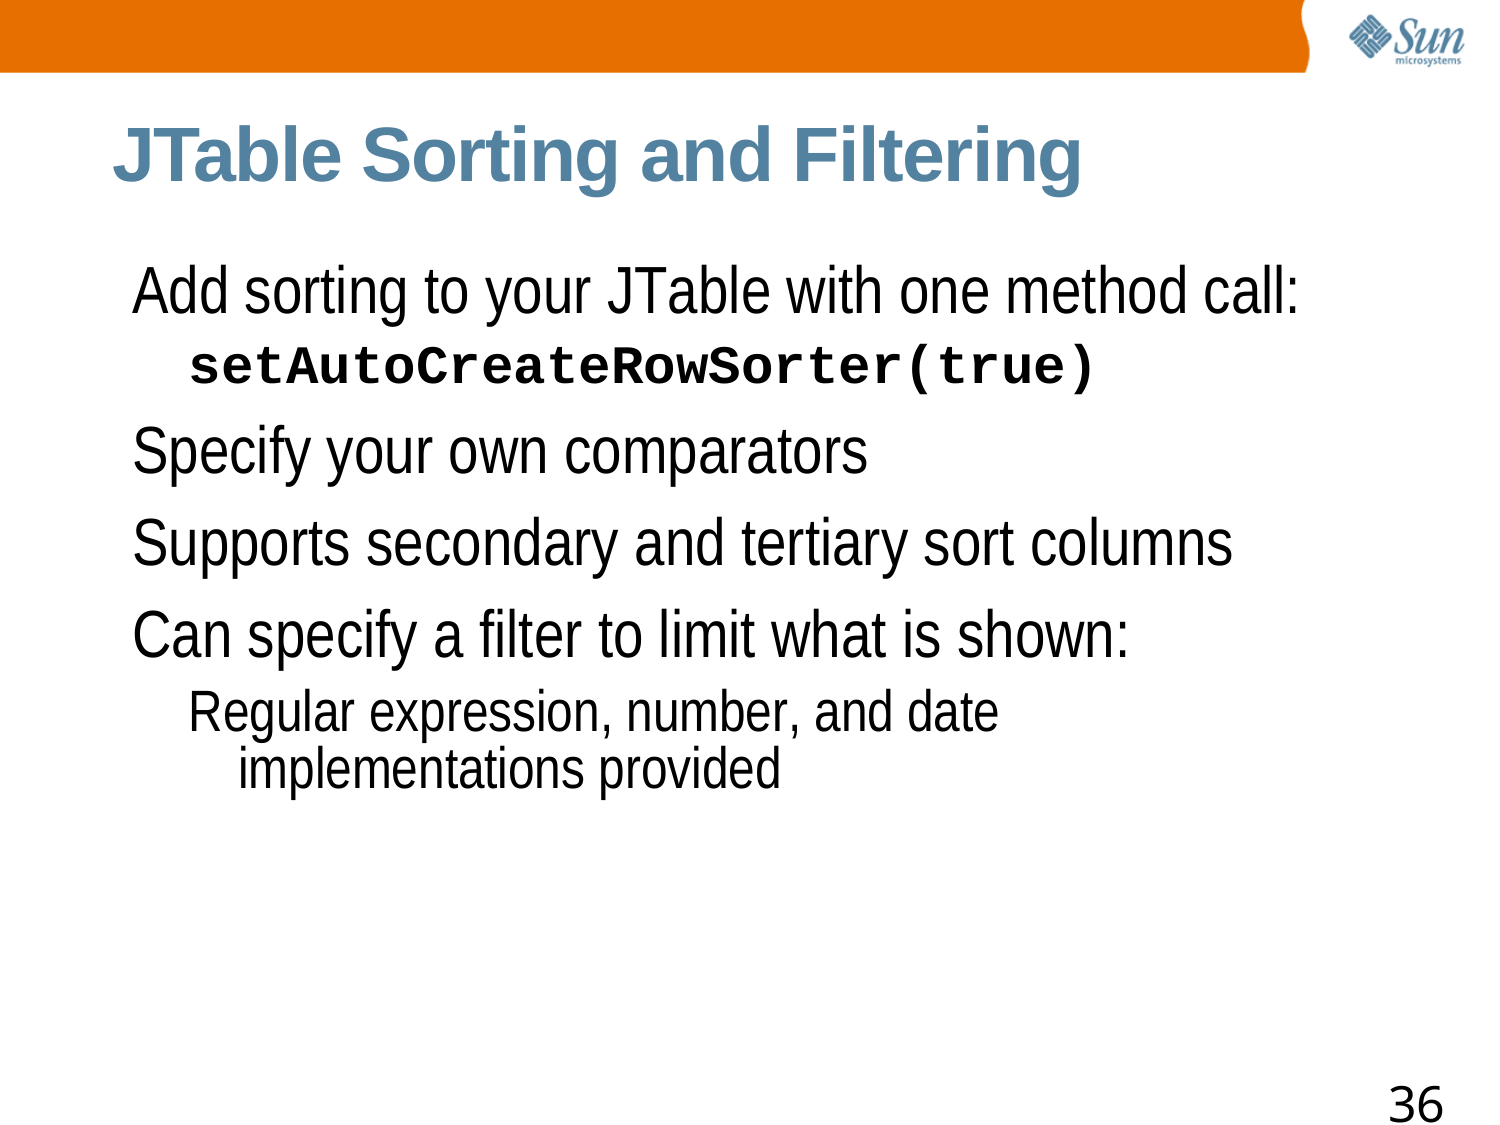

# JTable Sorting and Filtering
Add sorting to your JTable with one method call:
setAutoCreateRowSorter(true)
Specify your own comparators
Supports secondary and tertiary sort columns
Can specify a filter to limit what is shown:
Regular expression, number, and date
implementations provided